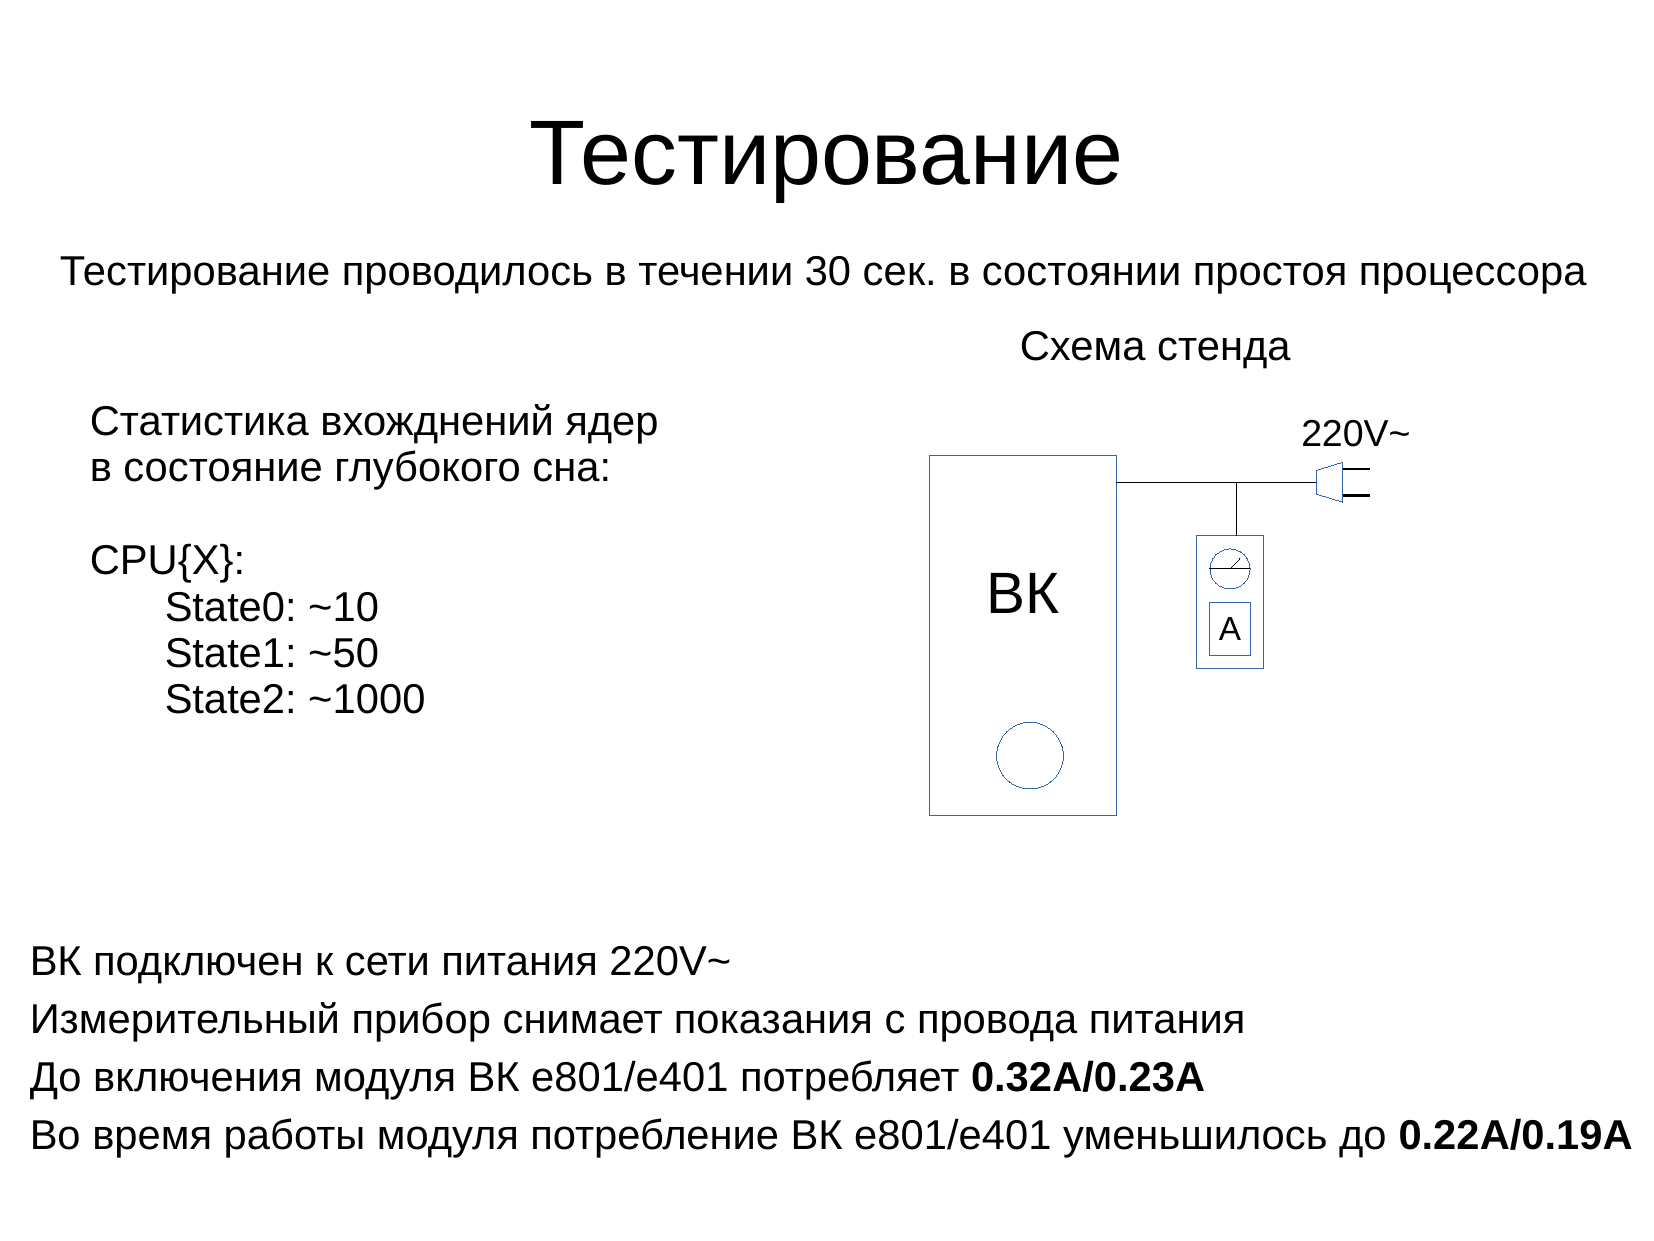

# Тестирование
Тестирование проводилось в течении 30 сек. в состоянии простоя процессора
Схема стенда
Статистика вхожднений ядер
в состояние глубокого сна:
CPU{X}:
	State0: ~10
	State1: ~50
	State2: ~1000
220V~
ВК
A
ВК подключен к сети питания 220V~
Измерительный прибор снимает показания с провода питания
До включения модуля ВК e801/e401 потребляет 0.32А/0.23A
Во время работы модуля потребление ВК e801/e401 уменьшилось до 0.22А/0.19A